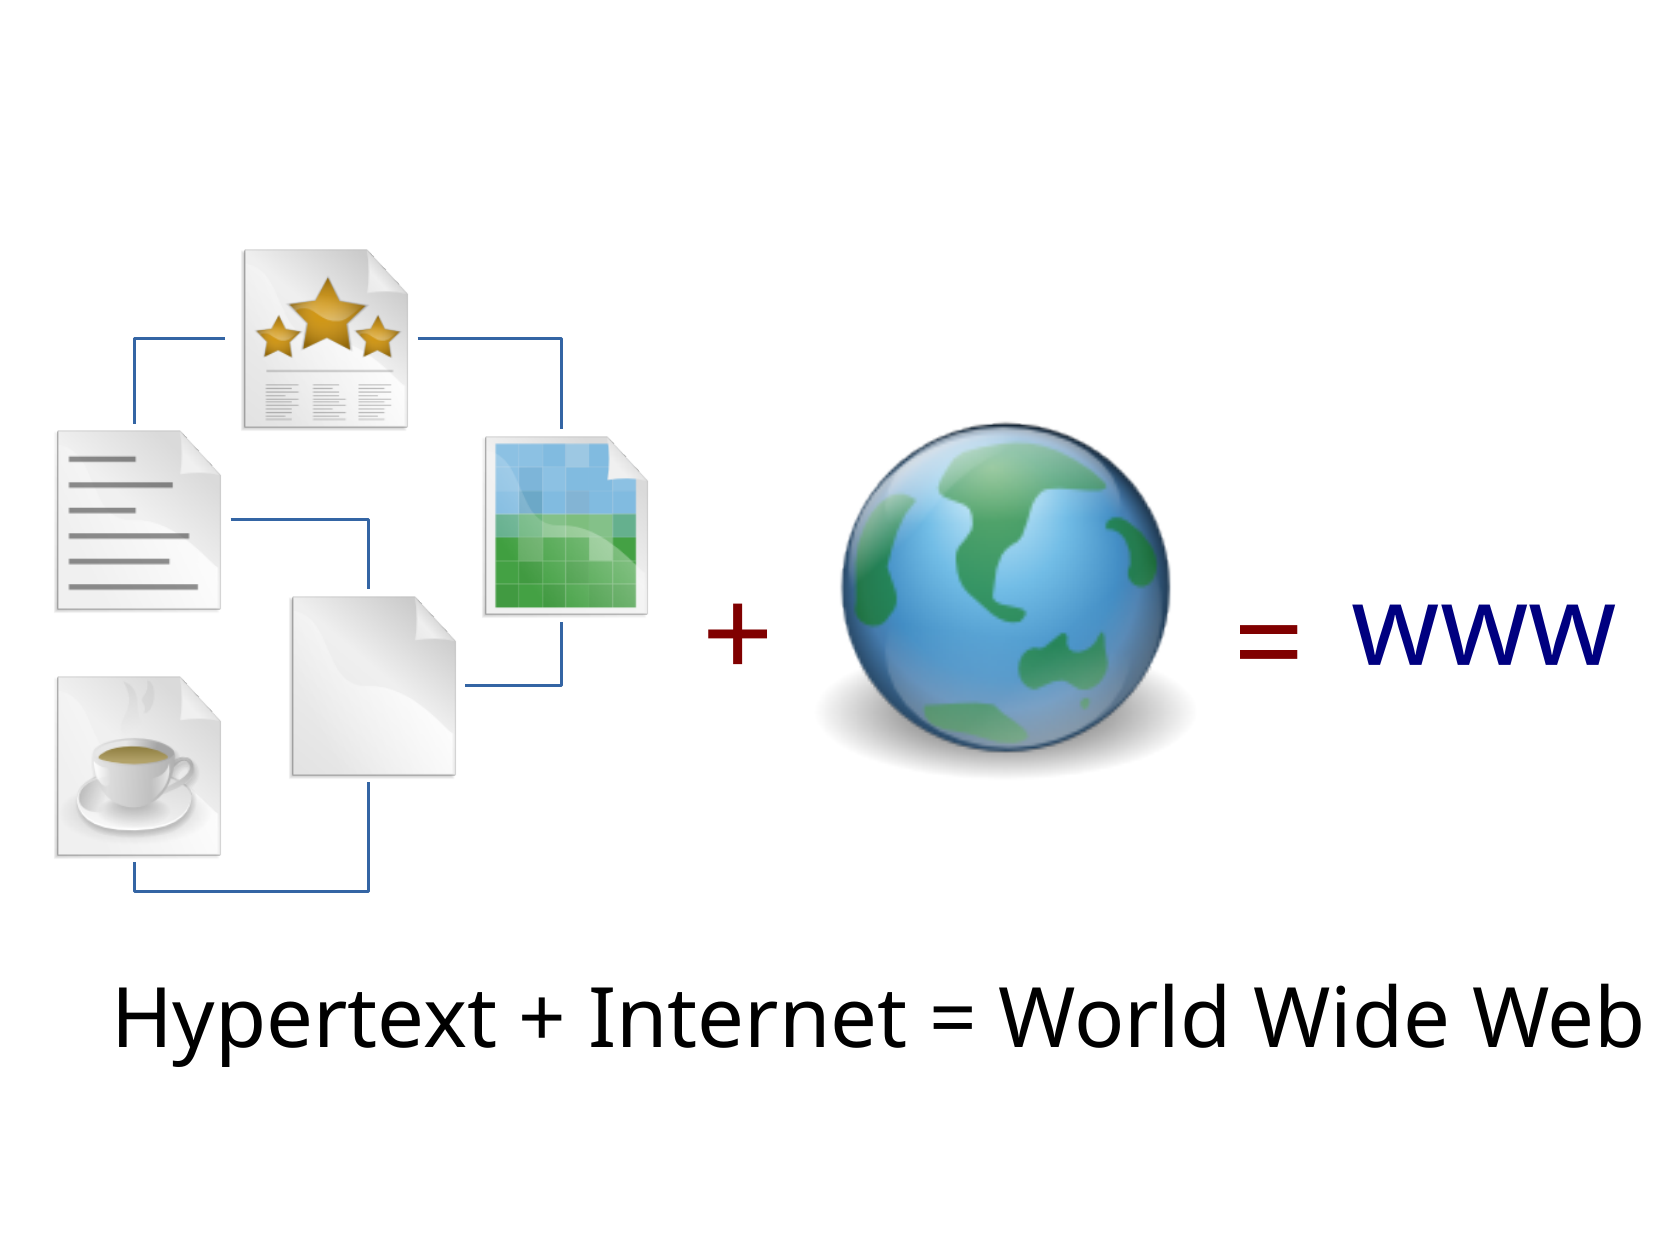

+
www
=
Hypertext + Internet = World Wide Web